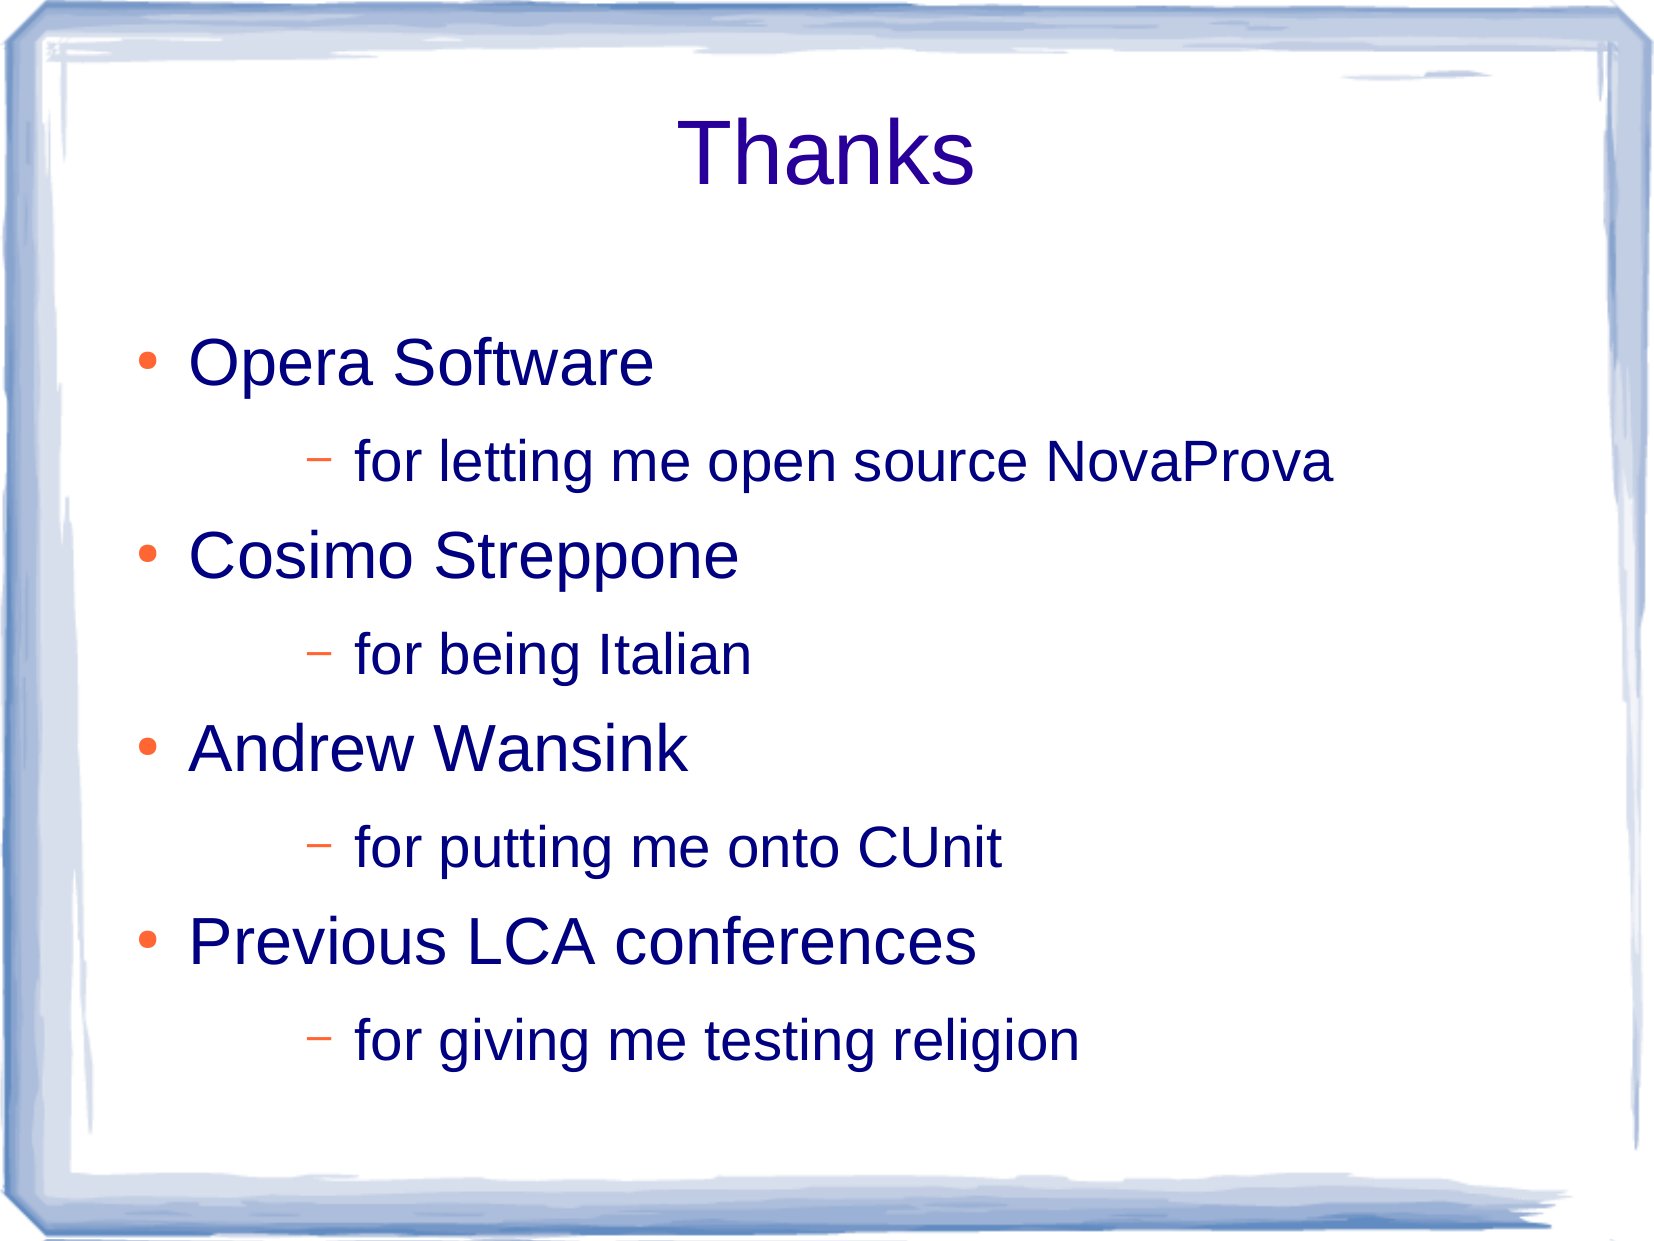

# Thanks
Opera Software
for letting me open source NovaProva
Cosimo Streppone
for being Italian
Andrew Wansink
for putting me onto CUnit
Previous LCA conferences
for giving me testing religion